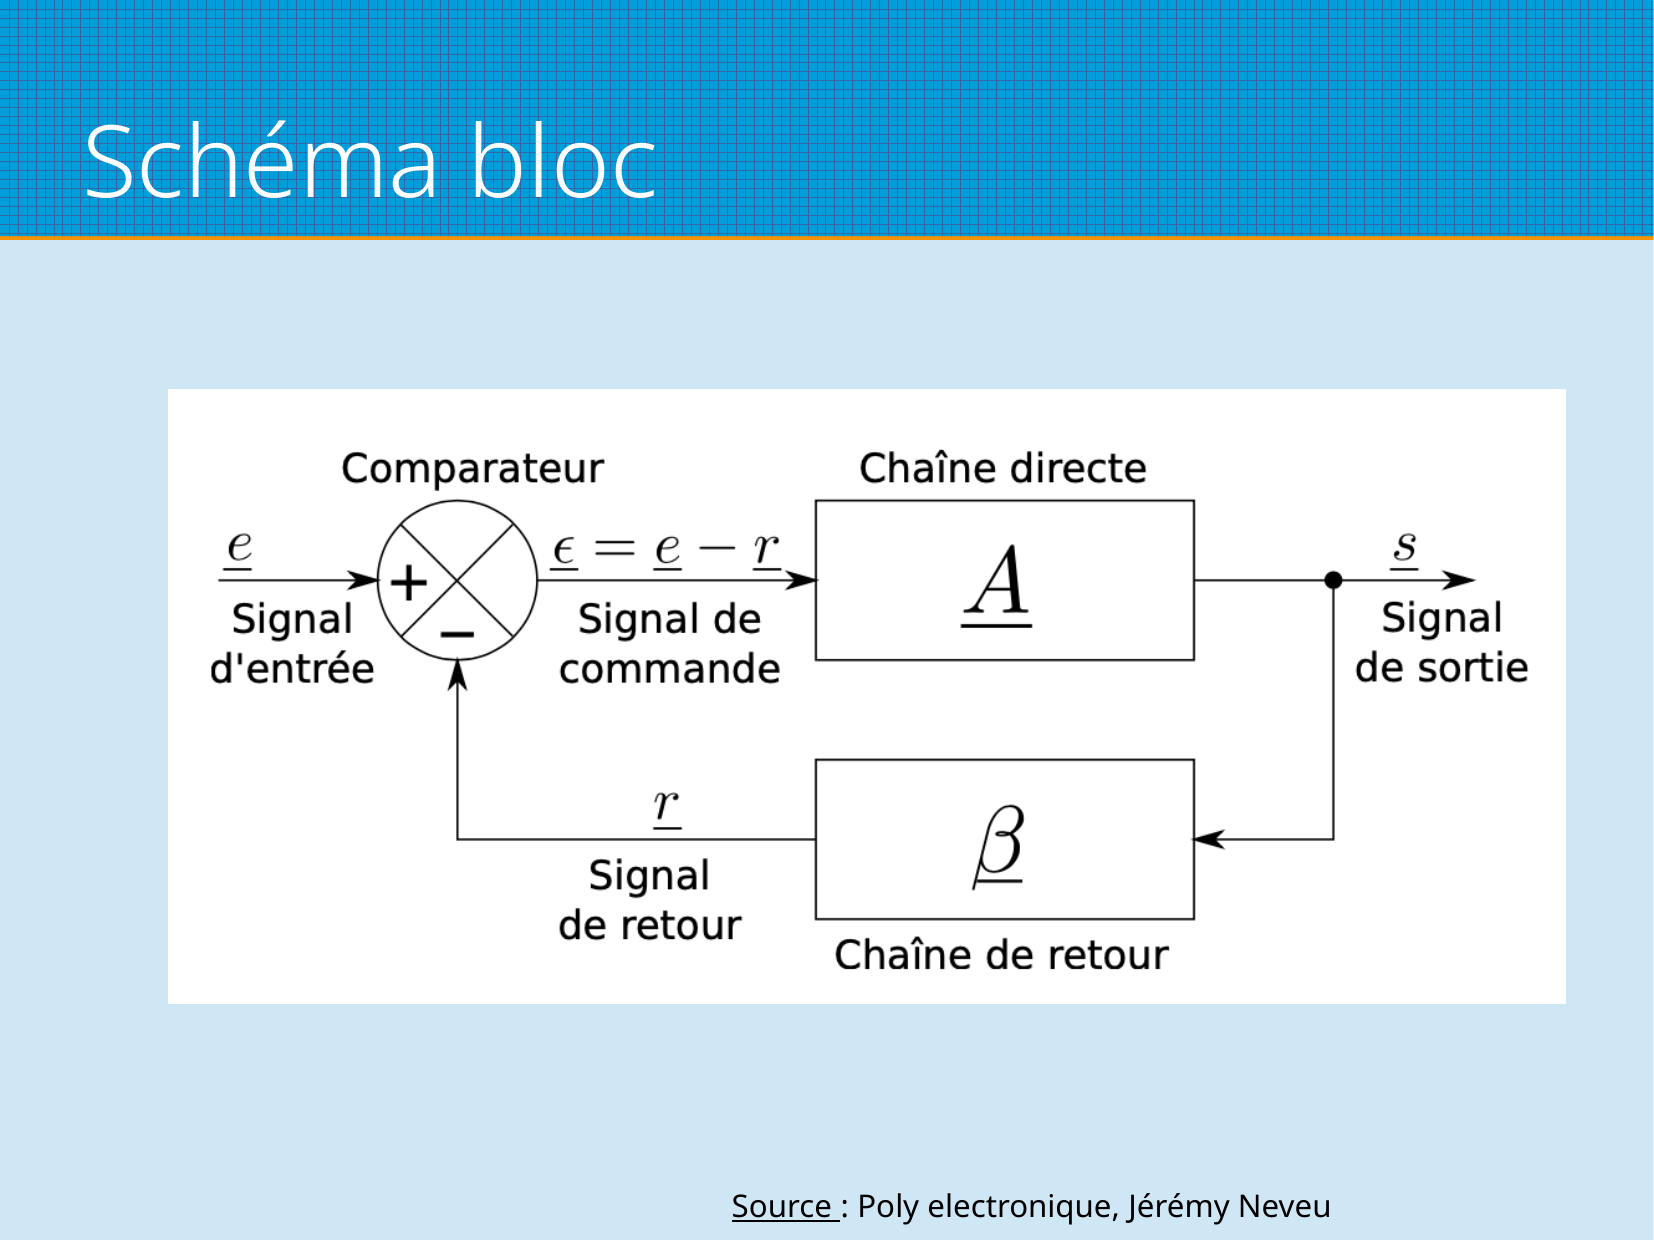

# Schéma bloc
Source : Poly electronique, Jérémy Neveu